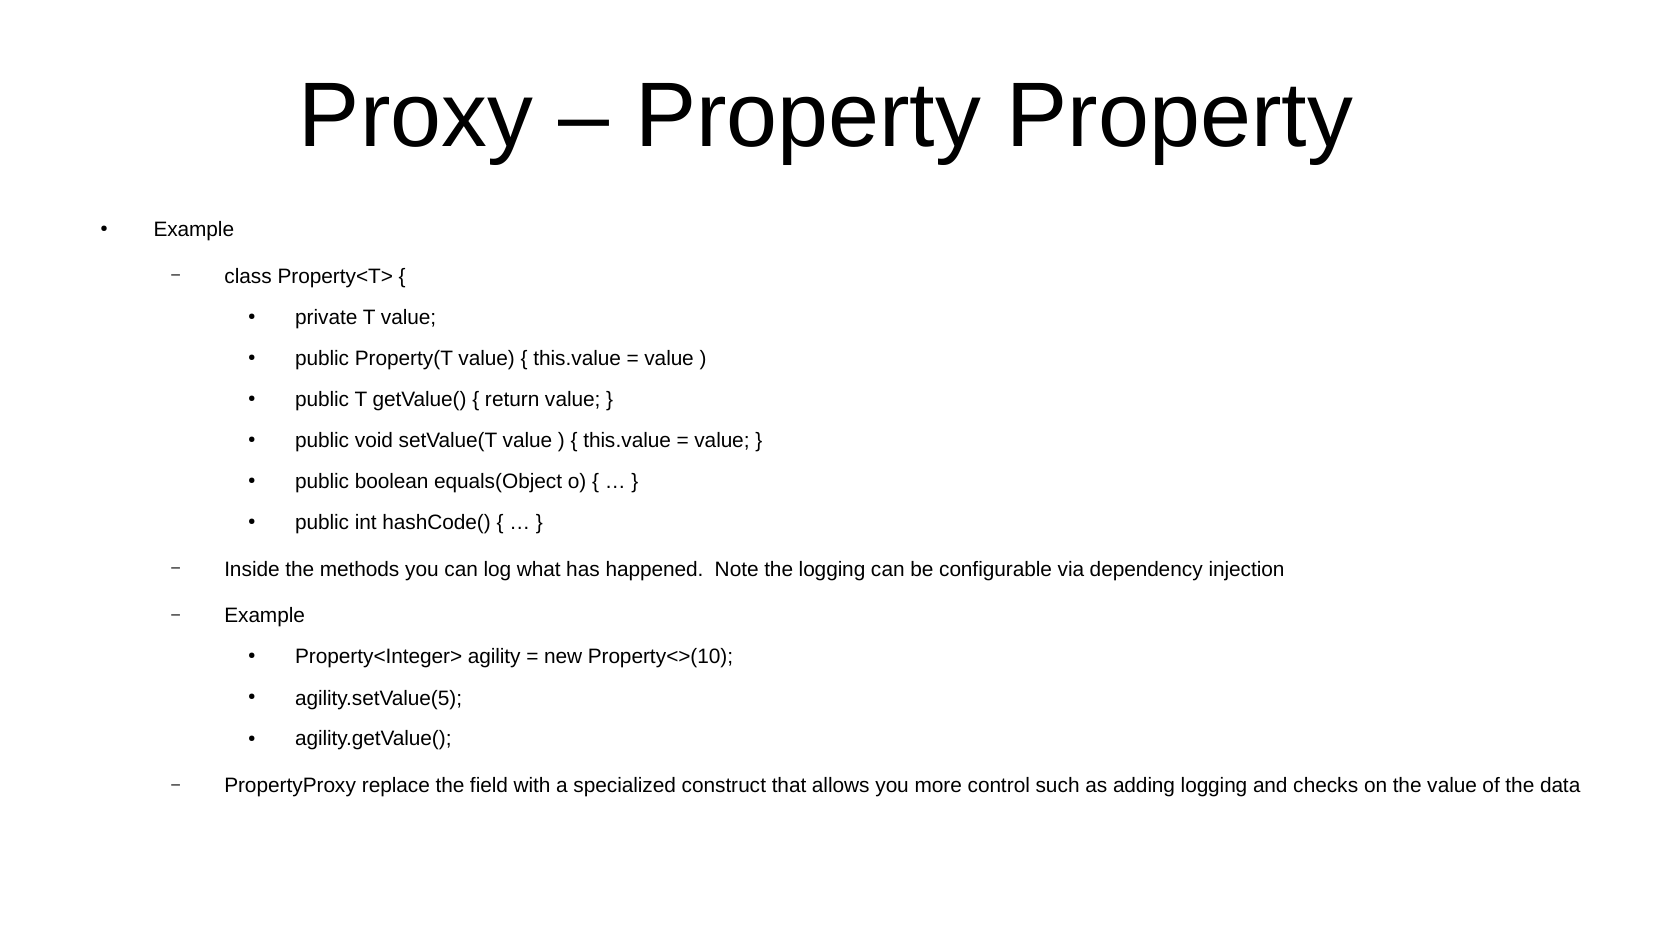

# Proxy – Property Property
Example
class Property<T> {
private T value;
public Property(T value) { this.value = value )
public T getValue() { return value; }
public void setValue(T value ) { this.value = value; }
public boolean equals(Object o) { … }
public int hashCode() { … }
Inside the methods you can log what has happened. Note the logging can be configurable via dependency injection
Example
Property<Integer> agility = new Property<>(10);
agility.setValue(5);
agility.getValue();
PropertyProxy replace the field with a specialized construct that allows you more control such as adding logging and checks on the value of the data